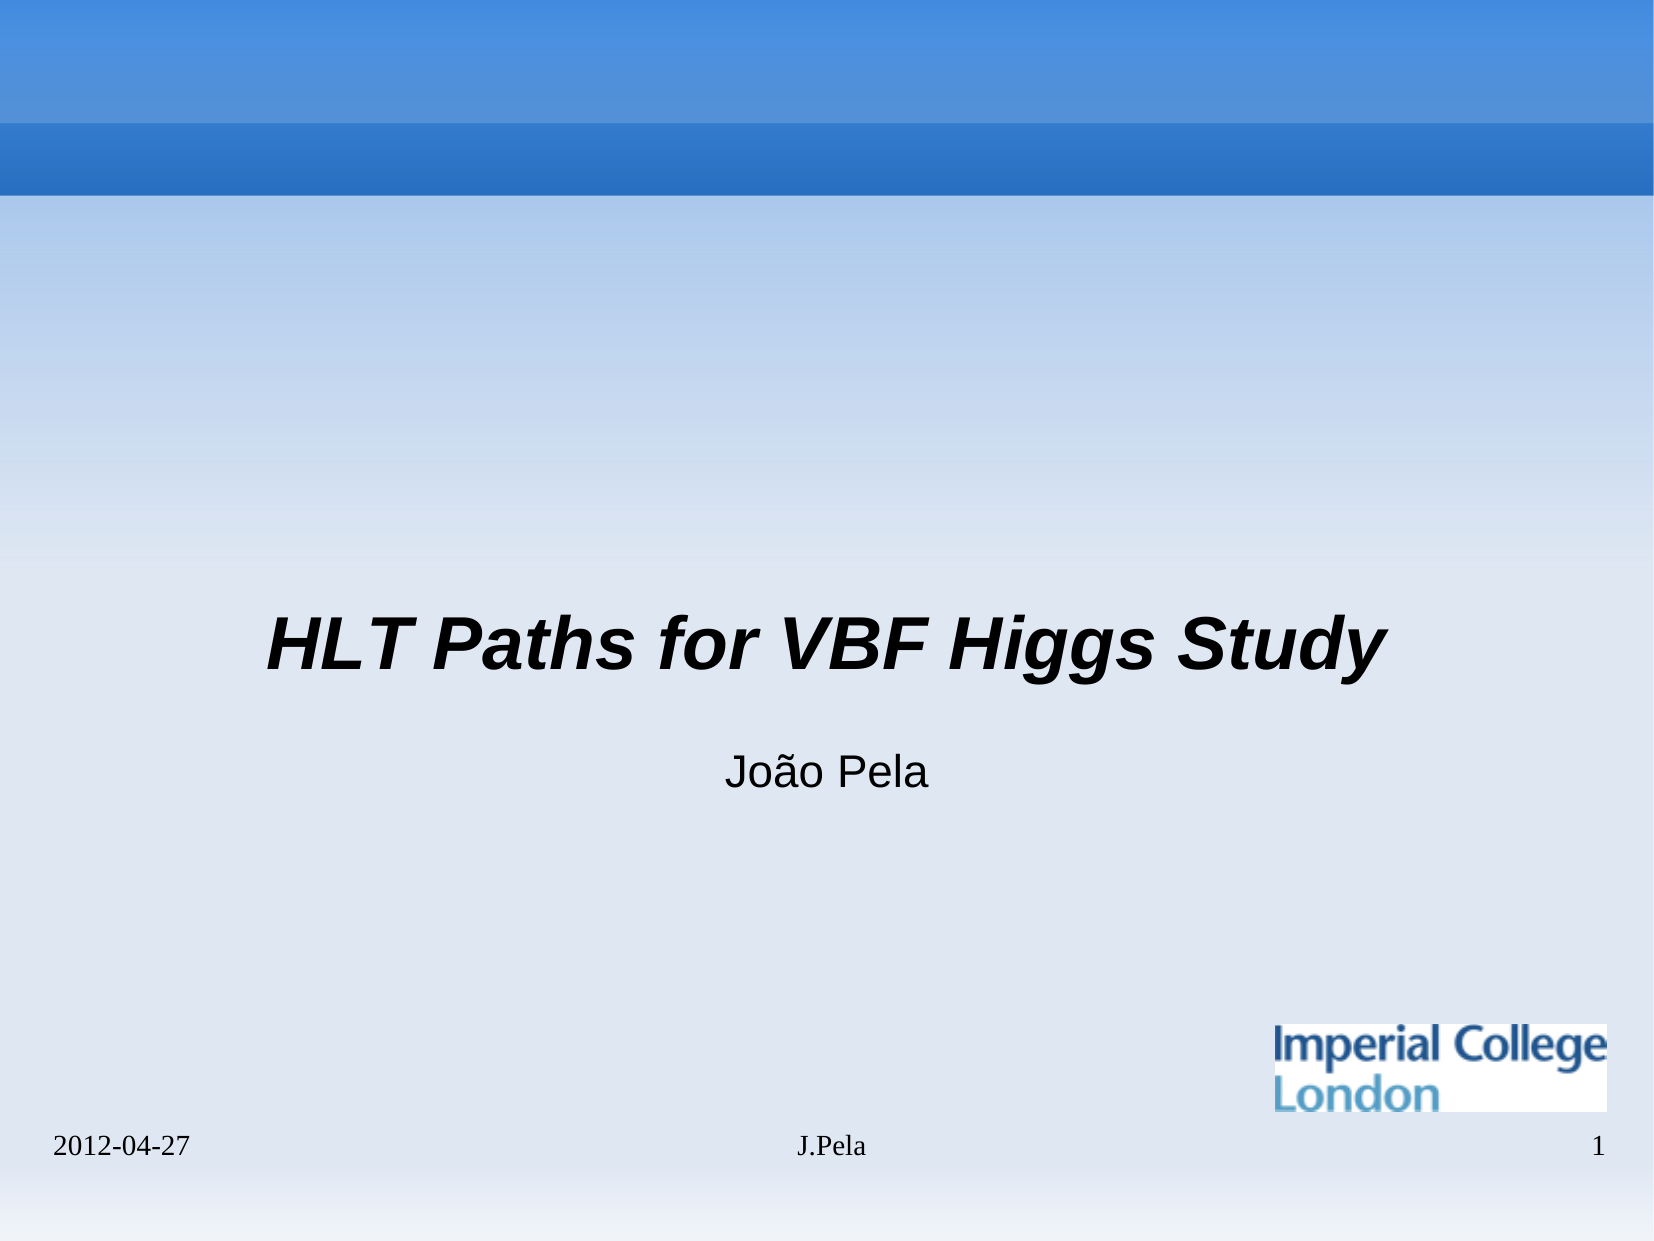

# HLT Paths for VBF Higgs Study
João Pela
2012-04-27
J.Pela
1